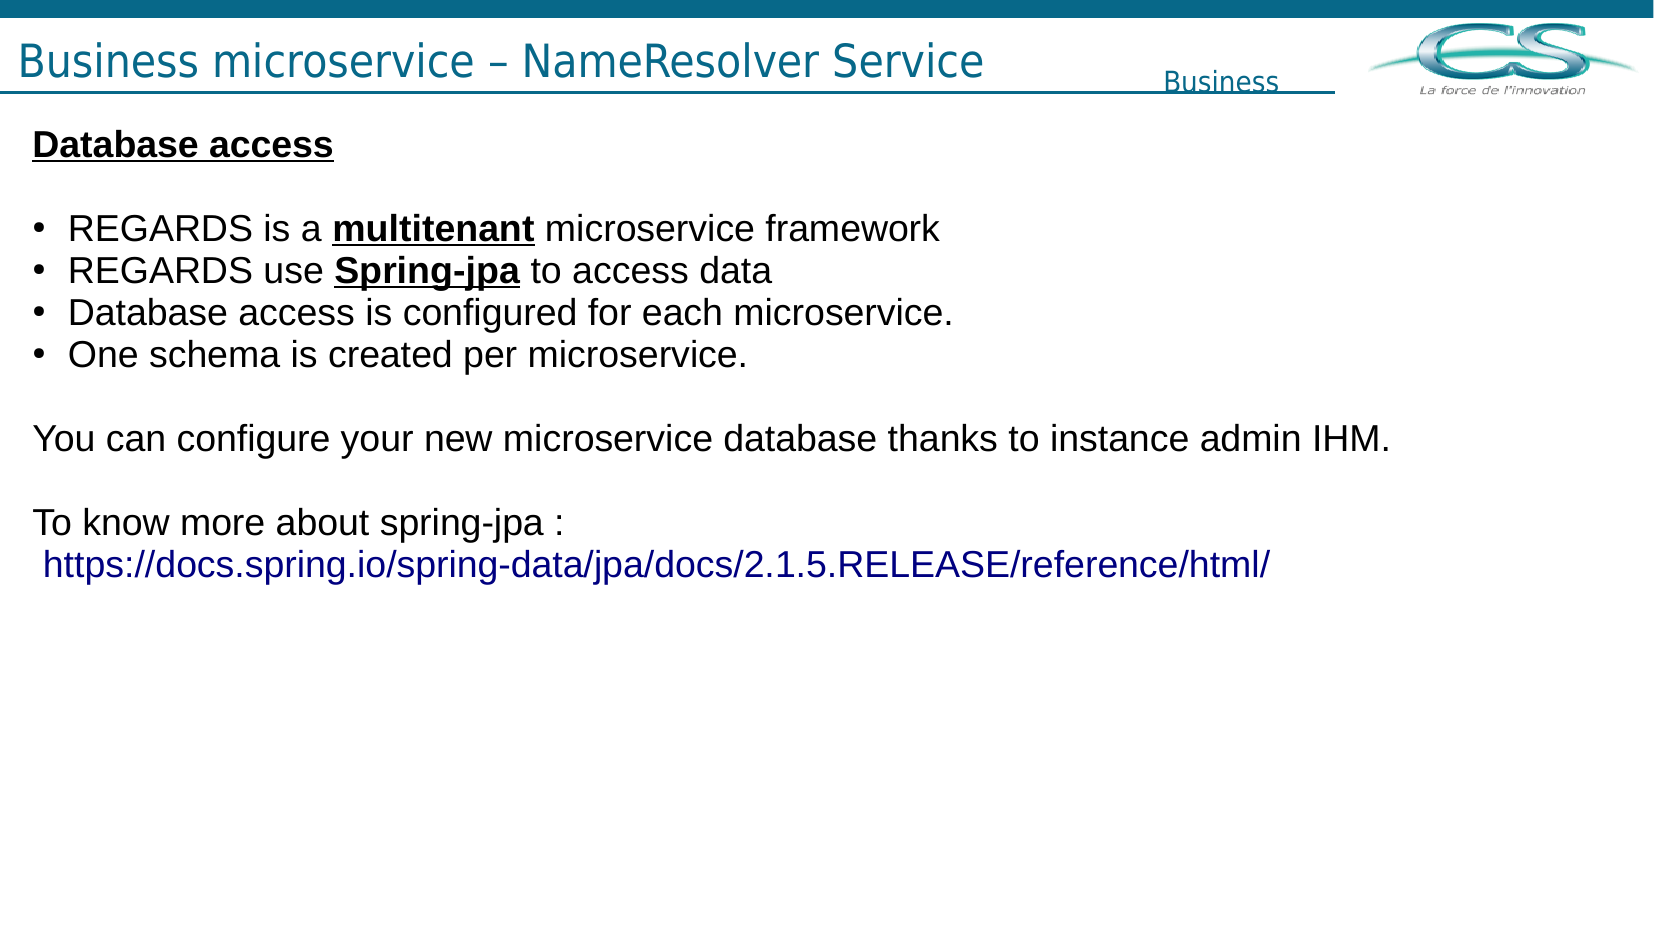

Business microservice – NameResolver Service
Business
Database access
REGARDS is a multitenant microservice framework
REGARDS use Spring-jpa to access data
Database access is configured for each microservice.
One schema is created per microservice.
You can configure your new microservice database thanks to instance admin IHM.
To know more about spring-jpa :
 https://docs.spring.io/spring-data/jpa/docs/2.1.5.RELEASE/reference/html/
#